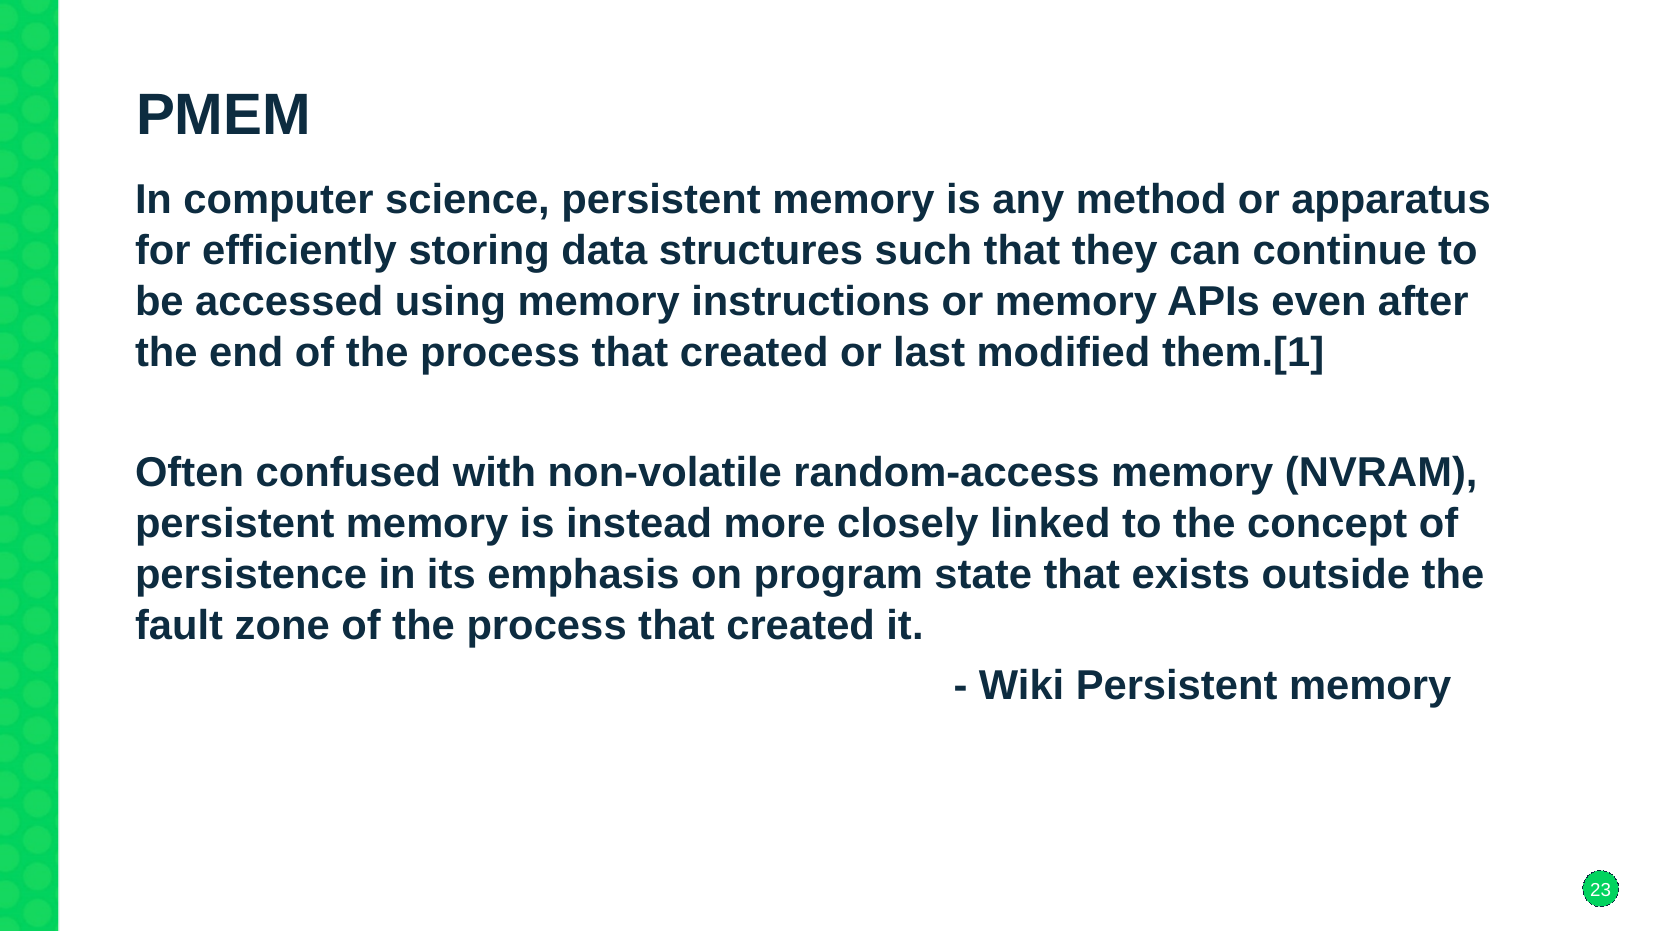

# PMEM
In computer science, persistent memory is any method or apparatus for efficiently storing data structures such that they can continue to be accessed using memory instructions or memory APIs even after the end of the process that created or last modified them.[1]
Often confused with non-volatile random-access memory (NVRAM), persistent memory is instead more closely linked to the concept of persistence in its emphasis on program state that exists outside the fault zone of the process that created it.
 - Wiki Persistent memory
23